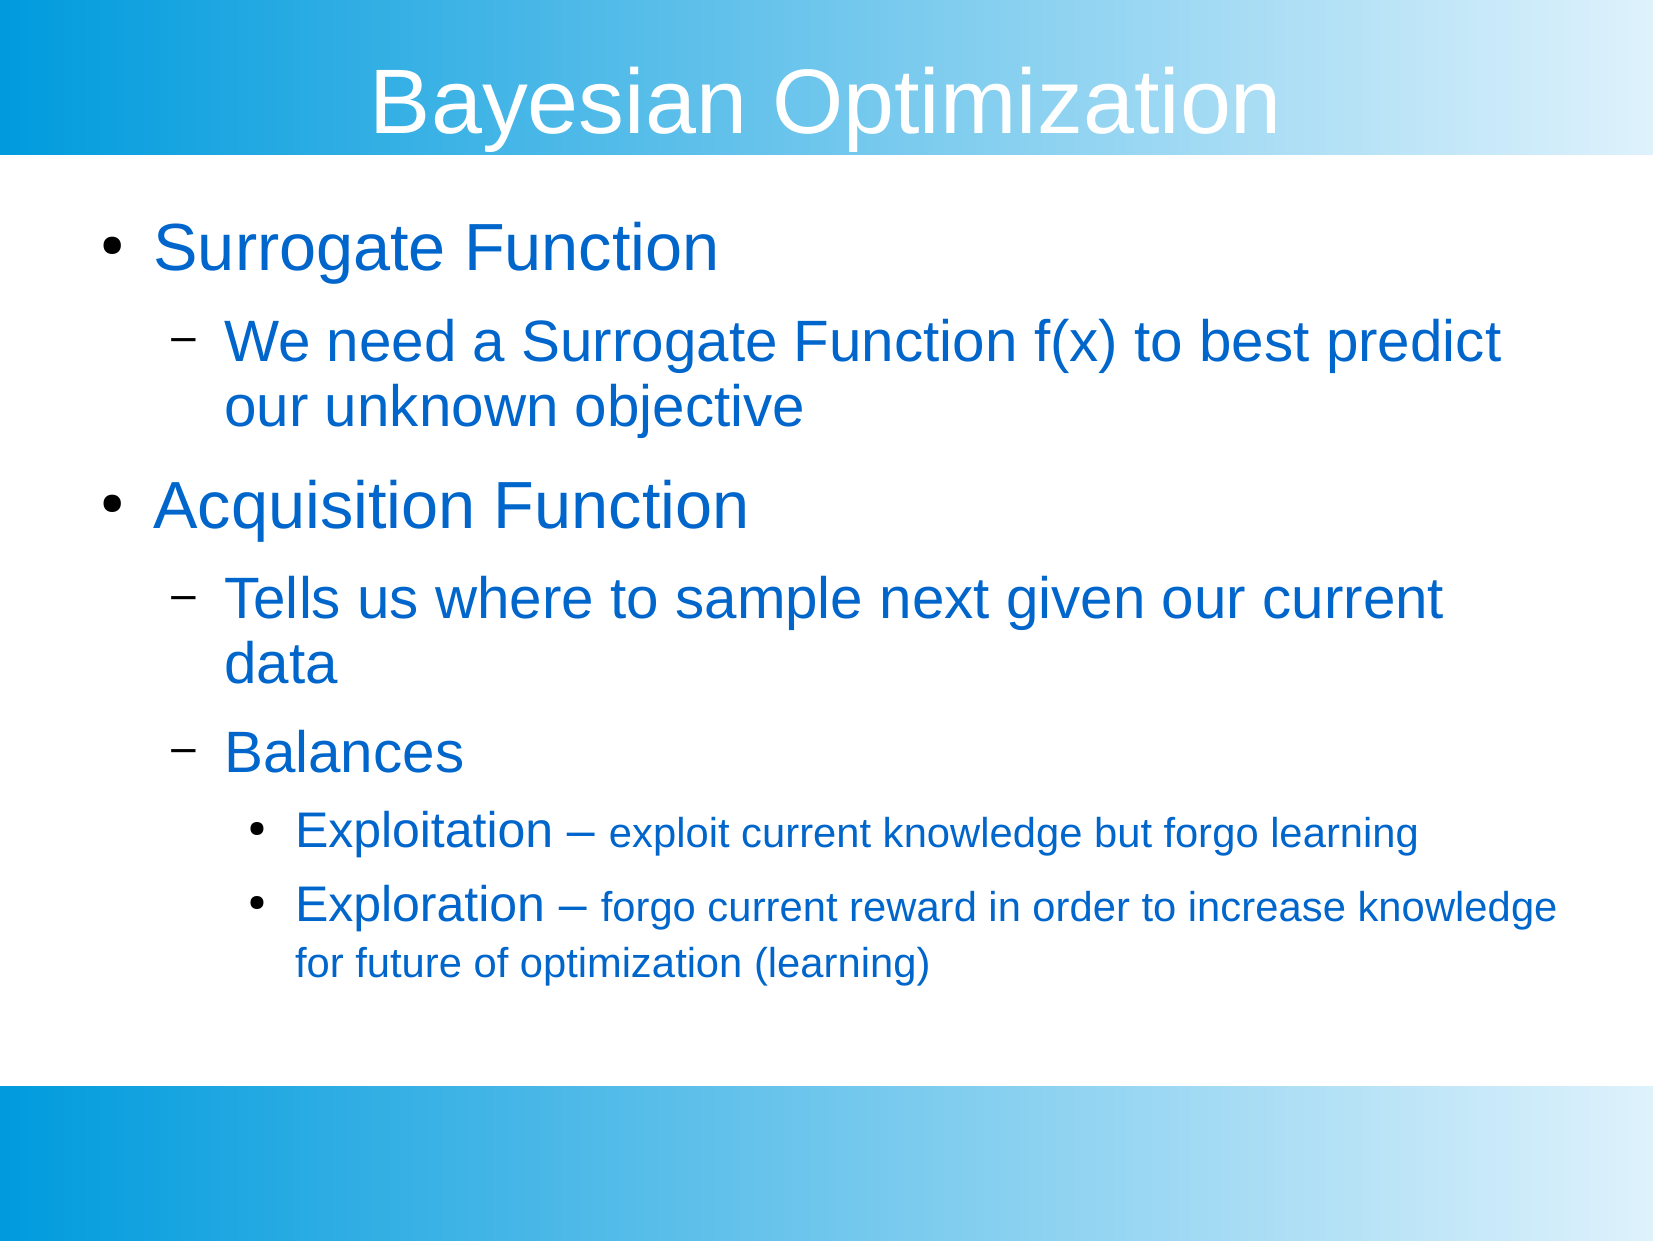

# Bayesian Optimization
Surrogate Function
We need a Surrogate Function f(x) to best predict our unknown objective
Acquisition Function
Tells us where to sample next given our current data
Balances
Exploitation – exploit current knowledge but forgo learning
Exploration – forgo current reward in order to increase knowledge for future of optimization (learning)